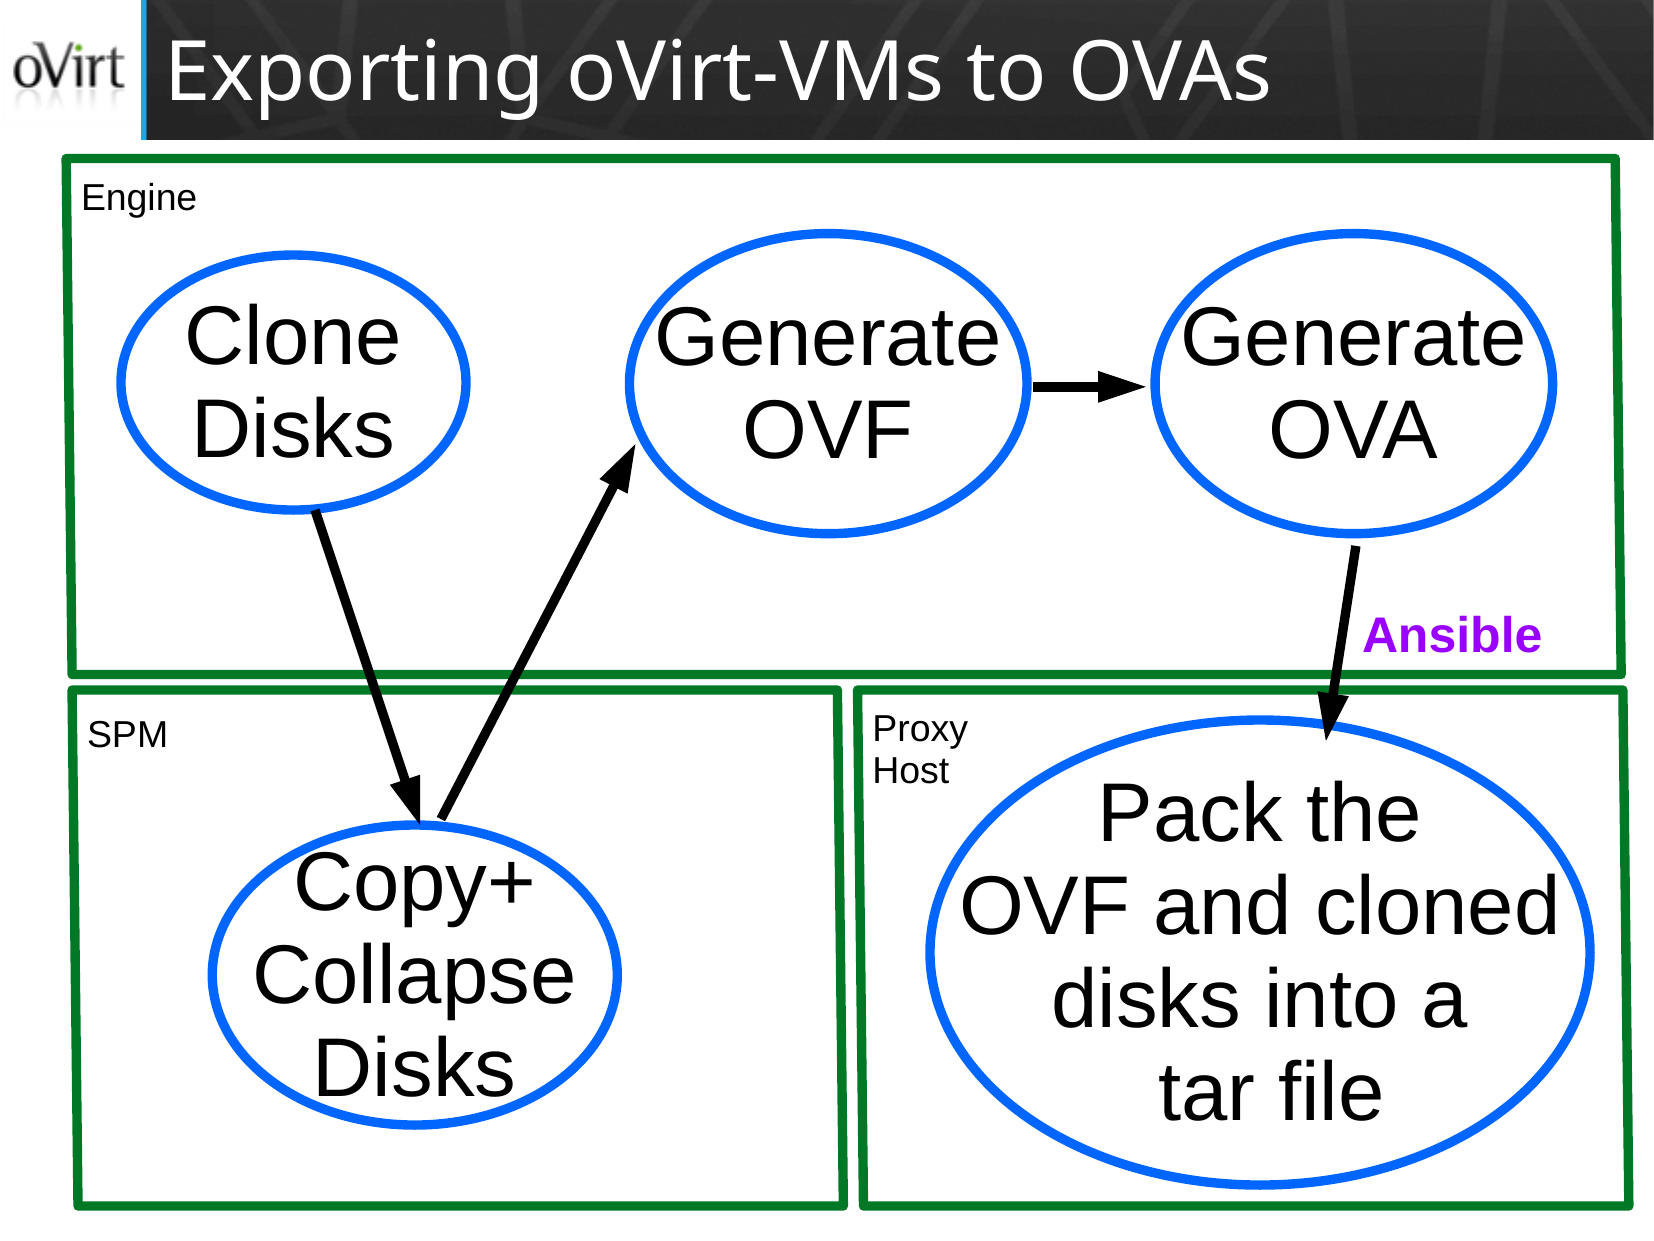

# Exporting oVirt-VMs to OVAs
Engine
Generate
OVF
Generate
OVA
Clone
Disks
Ansible
Proxy
Host
SPM
Pack the
OVF and cloned
disks into a
 tar file
Copy+
Collapse
Disks